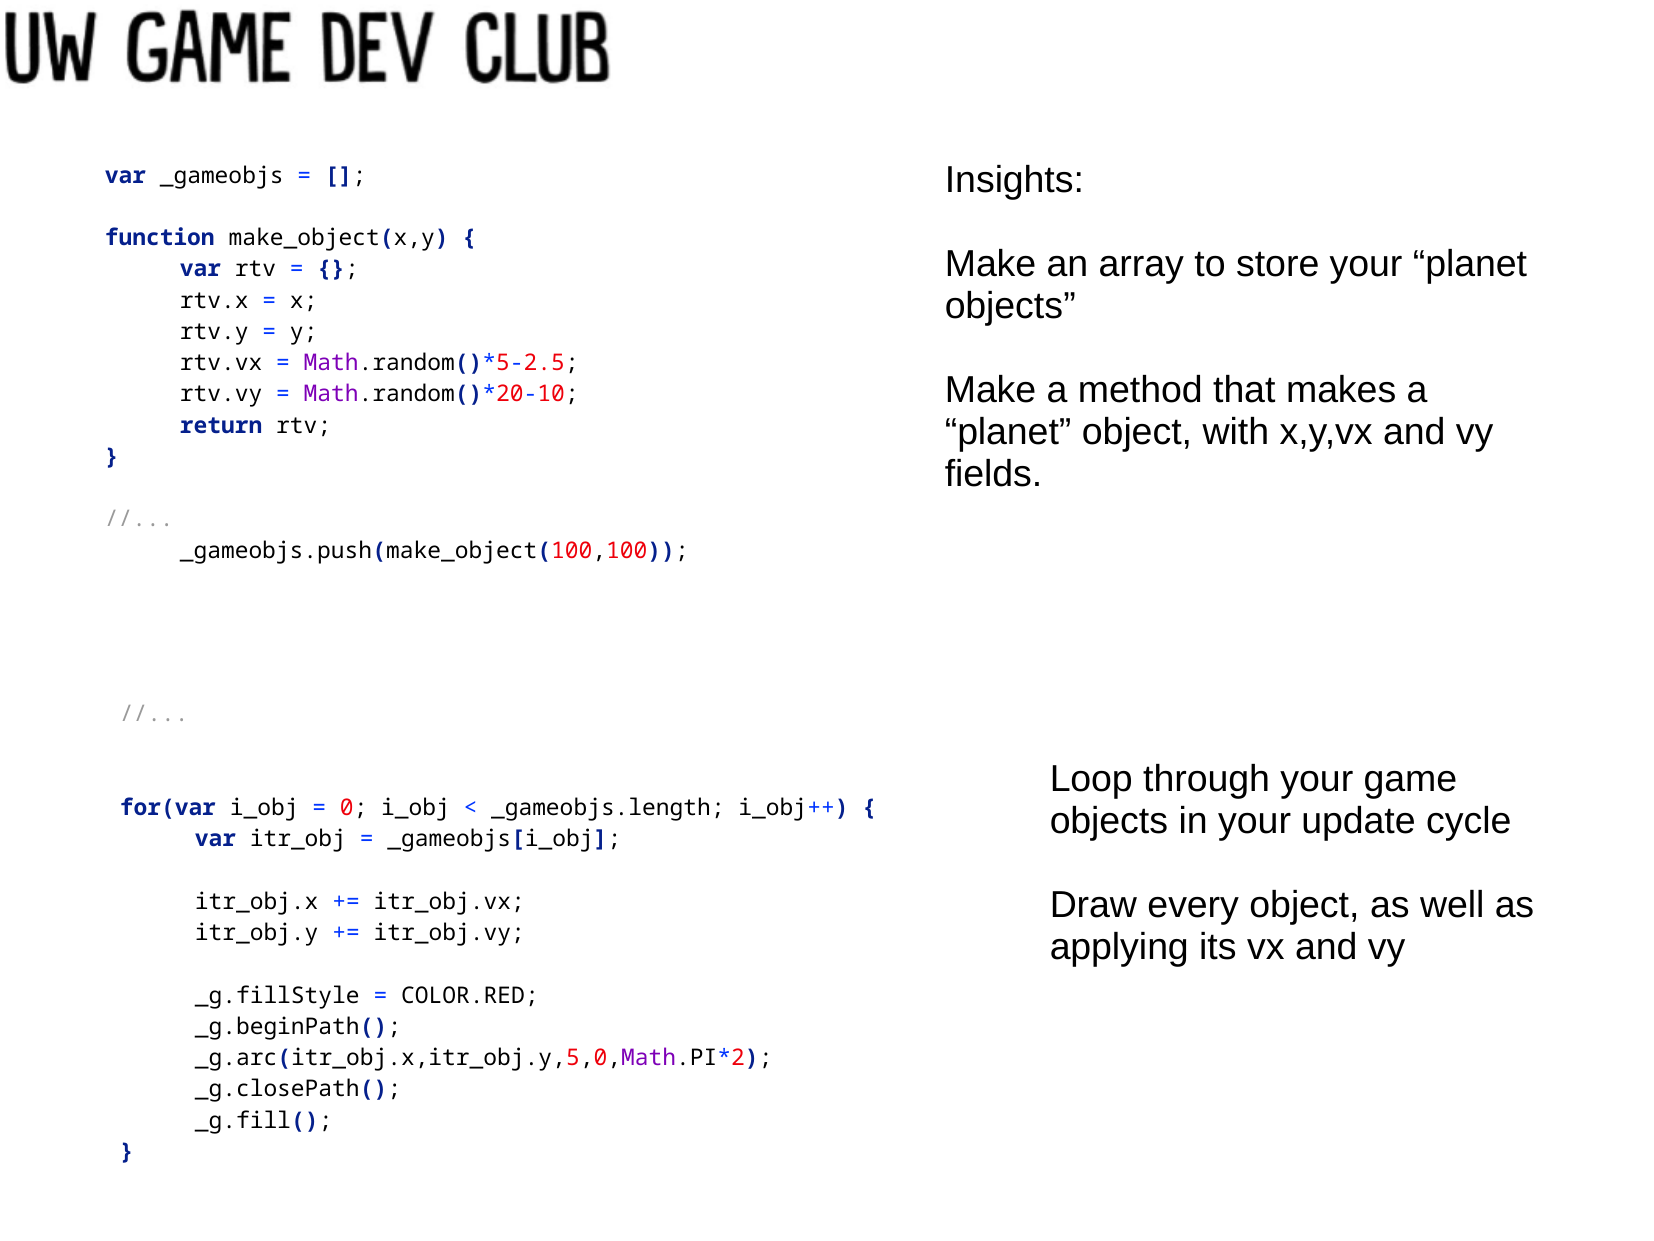

var _gameobjs = [];
function make_object(x,y) {
	var rtv = {};
	rtv.x = x;
	rtv.y = y;
	rtv.vx = Math.random()*5-2.5;
	rtv.vy = Math.random()*20-10;
	return rtv;
}
//...
	_gameobjs.push(make_object(100,100));
Insights:
Make an array to store your “planet objects”
Make a method that makes a
“planet” object, with x,y,vx and vy fields.
	//...
	for(var i_obj = 0; i_obj < _gameobjs.length; i_obj++) {
		var itr_obj = _gameobjs[i_obj];
		itr_obj.x += itr_obj.vx;
		itr_obj.y += itr_obj.vy;
		_g.fillStyle = COLOR.RED;
		_g.beginPath();
		_g.arc(itr_obj.x,itr_obj.y,5,0,Math.PI*2);
		_g.closePath();
		_g.fill();
	}
Loop through your game objects in your update cycle
Draw every object, as well as applying its vx and vy